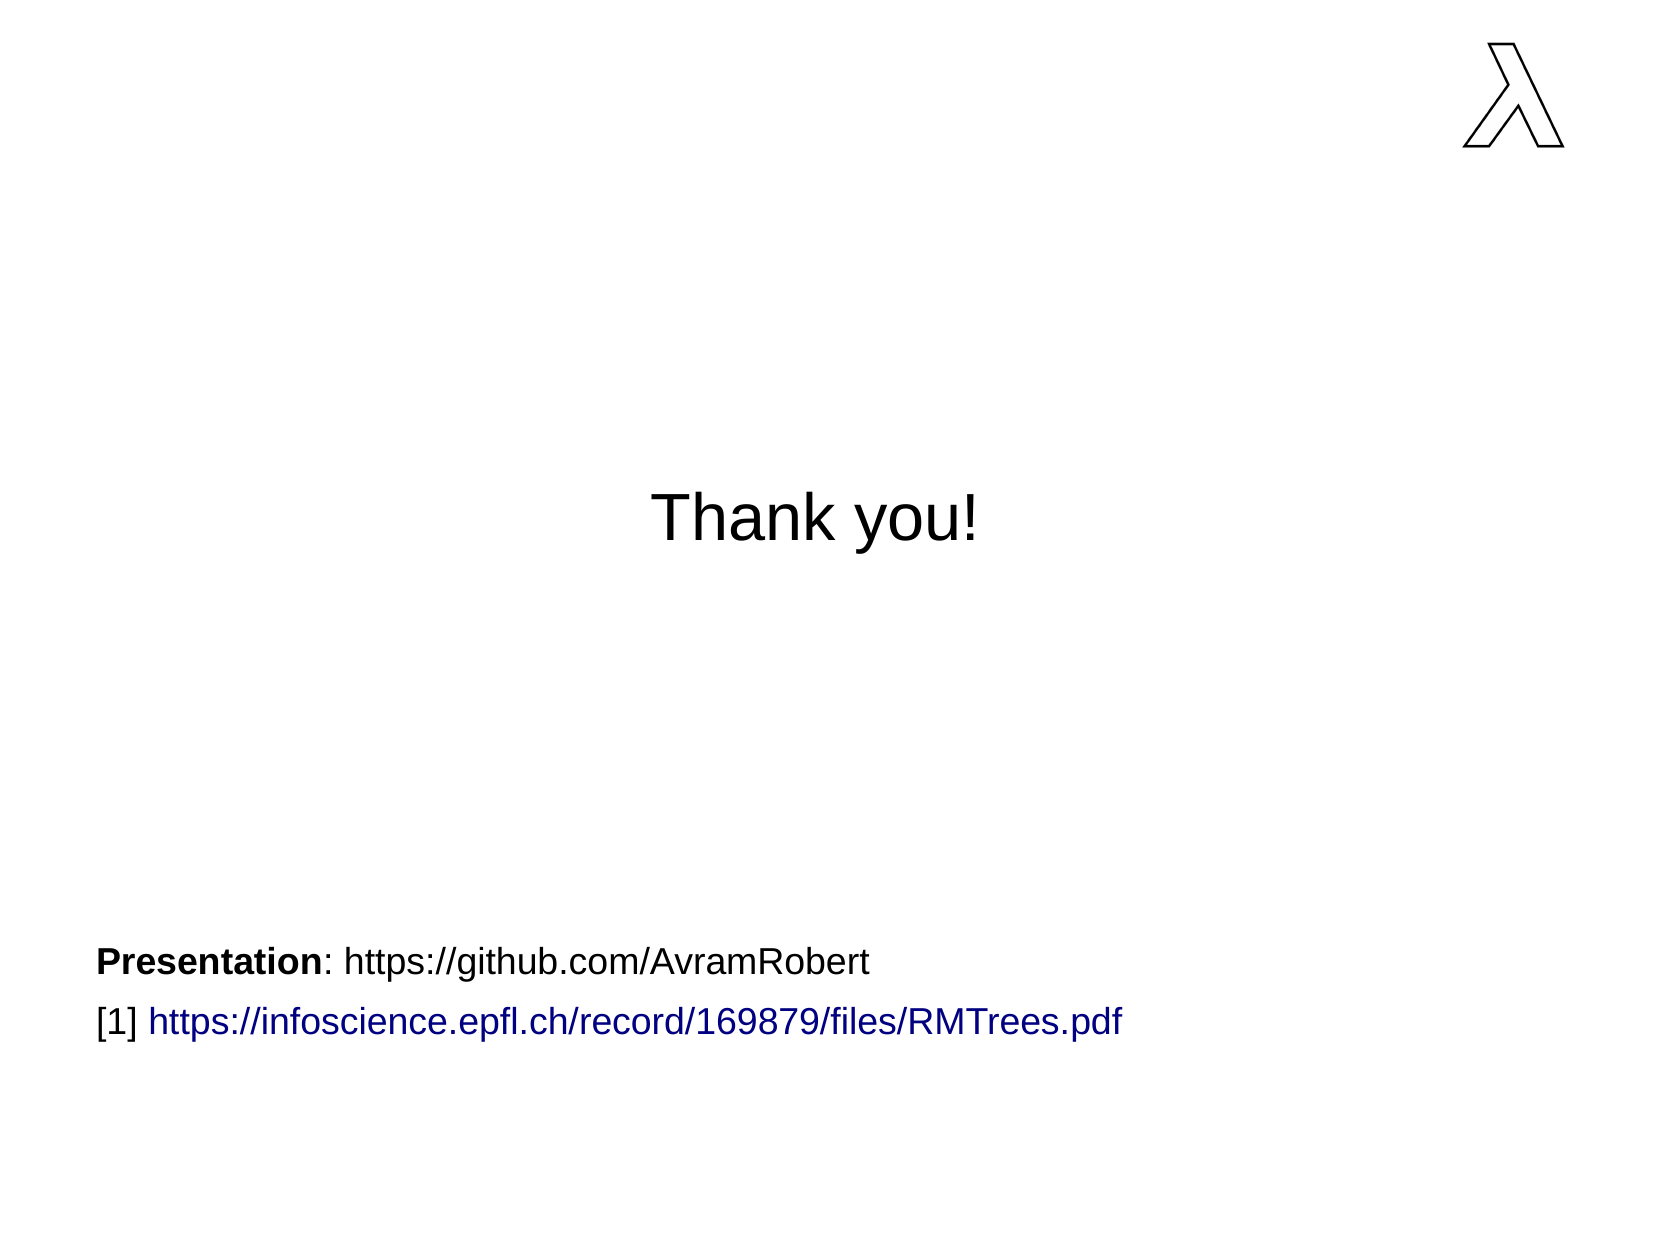

# Thank you!
Presentation: https://github.com/AvramRobert
[1] https://infoscience.epfl.ch/record/169879/files/RMTrees.pdf